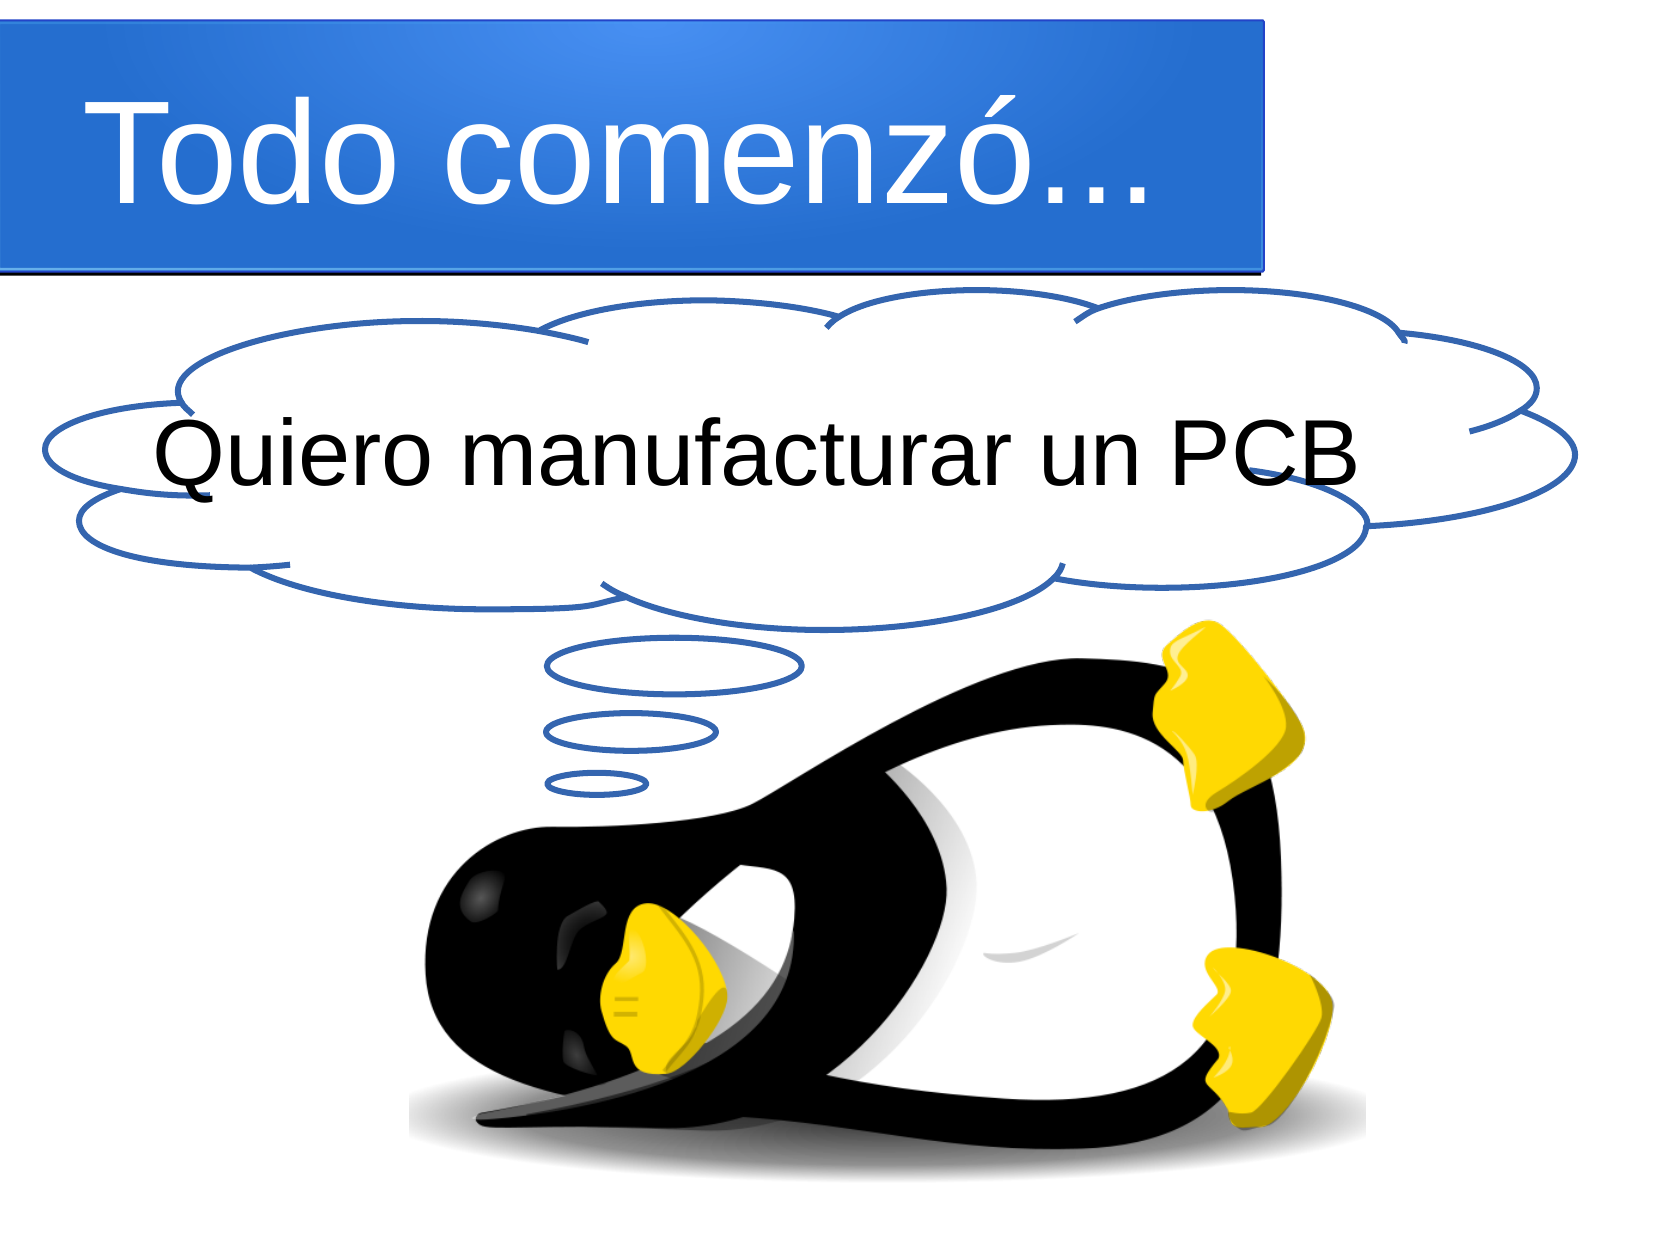

# Todo comenzó...
Quiero manufacturar un PCB